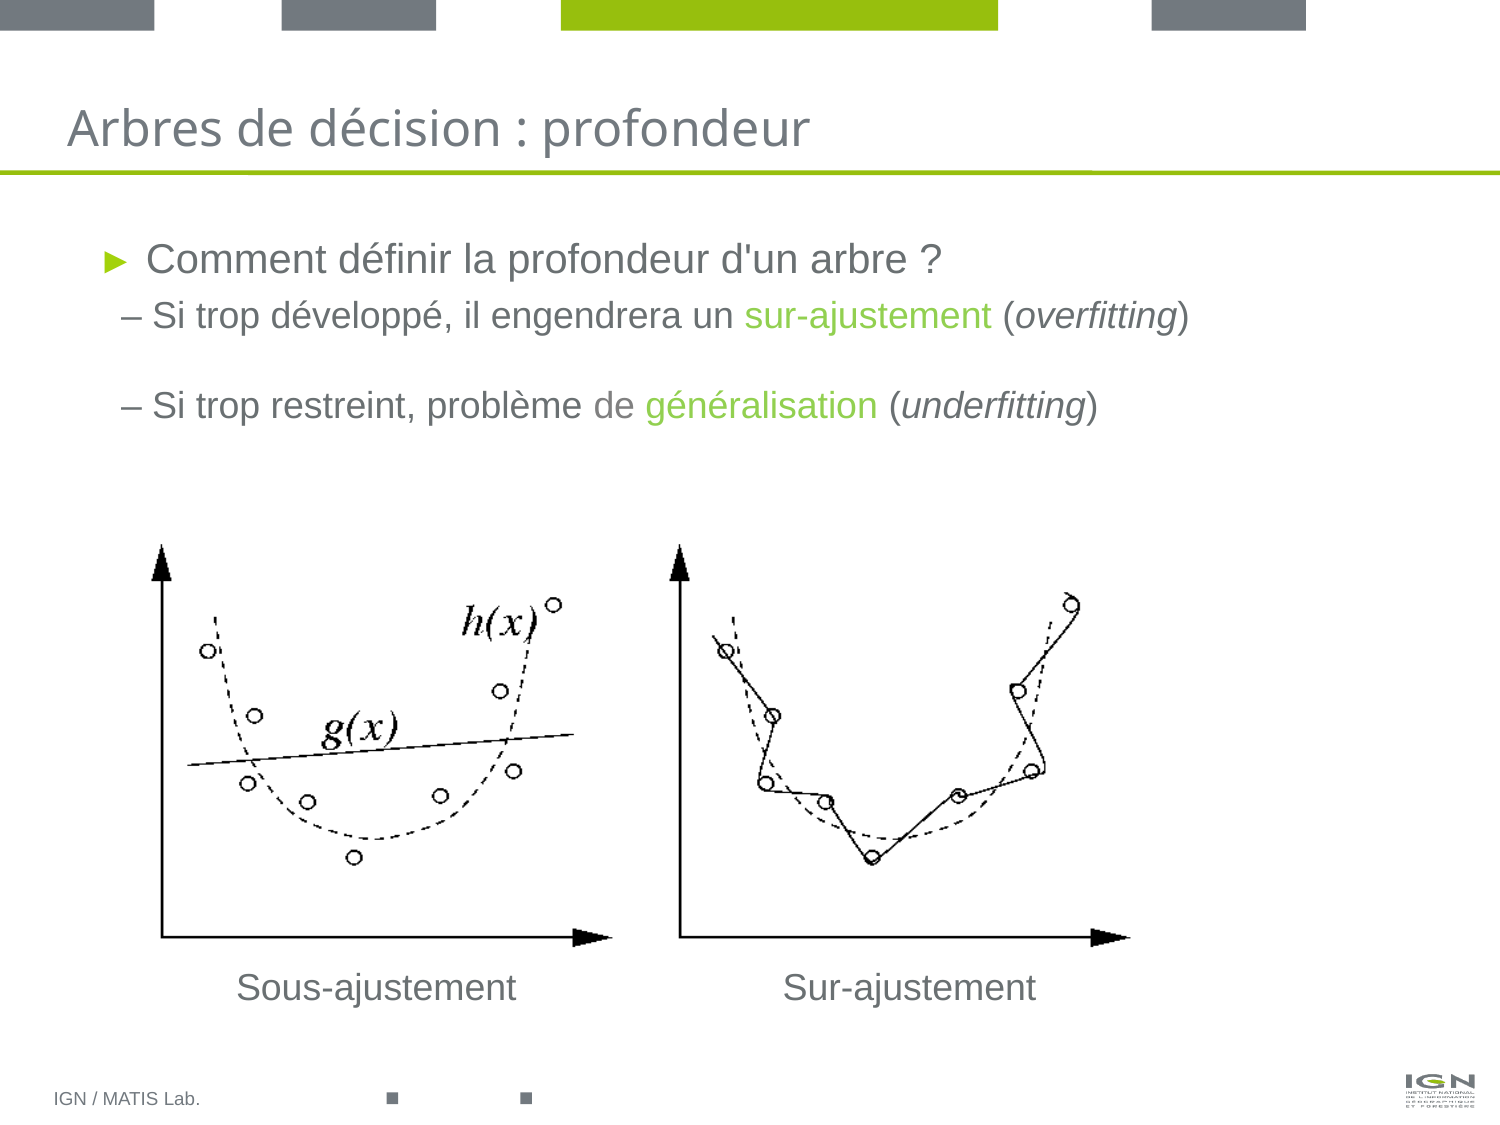

Arbres de décision : profondeur
► Comment définir la profondeur d'un arbre ?
– Si trop développé, il engendrera un sur-ajustement (overfitting)
– Si trop restreint, problème de généralisation (underfitting)
Sous-ajustement
Sur-ajustement
IGN / MATIS Lab.